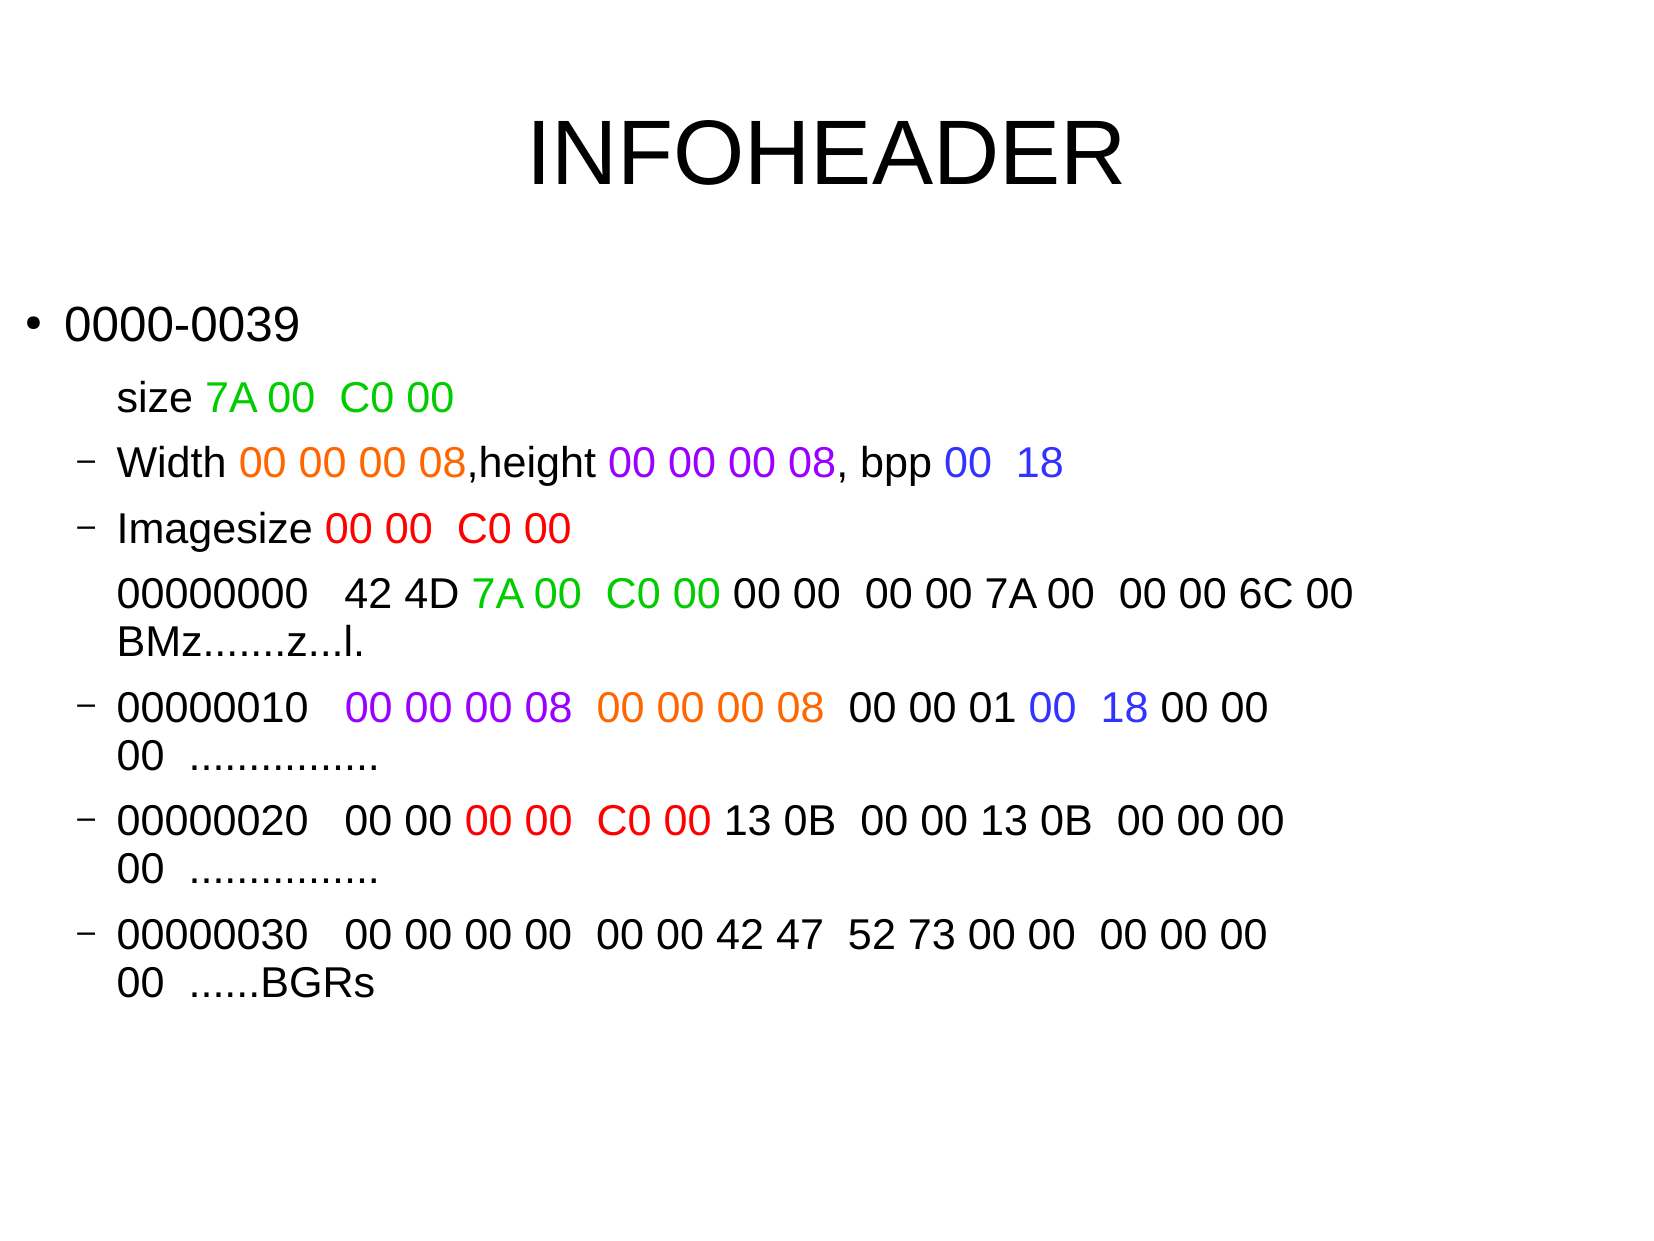

# INFOHEADER
0000-0039
size 7A 00 C0 00
Width 00 00 00 08,height 00 00 00 08, bpp 00 18
Imagesize 00 00 C0 00
00000000 42 4D 7A 00 C0 00 00 00 00 00 7A 00 00 00 6C 00 BMz.......z...l.
00000010 00 00 00 08 00 00 00 08 00 00 01 00 18 00 00 00 ................
00000020 00 00 00 00 C0 00 13 0B 00 00 13 0B 00 00 00 00 ................
00000030 00 00 00 00 00 00 42 47 52 73 00 00 00 00 00 00 ......BGRs